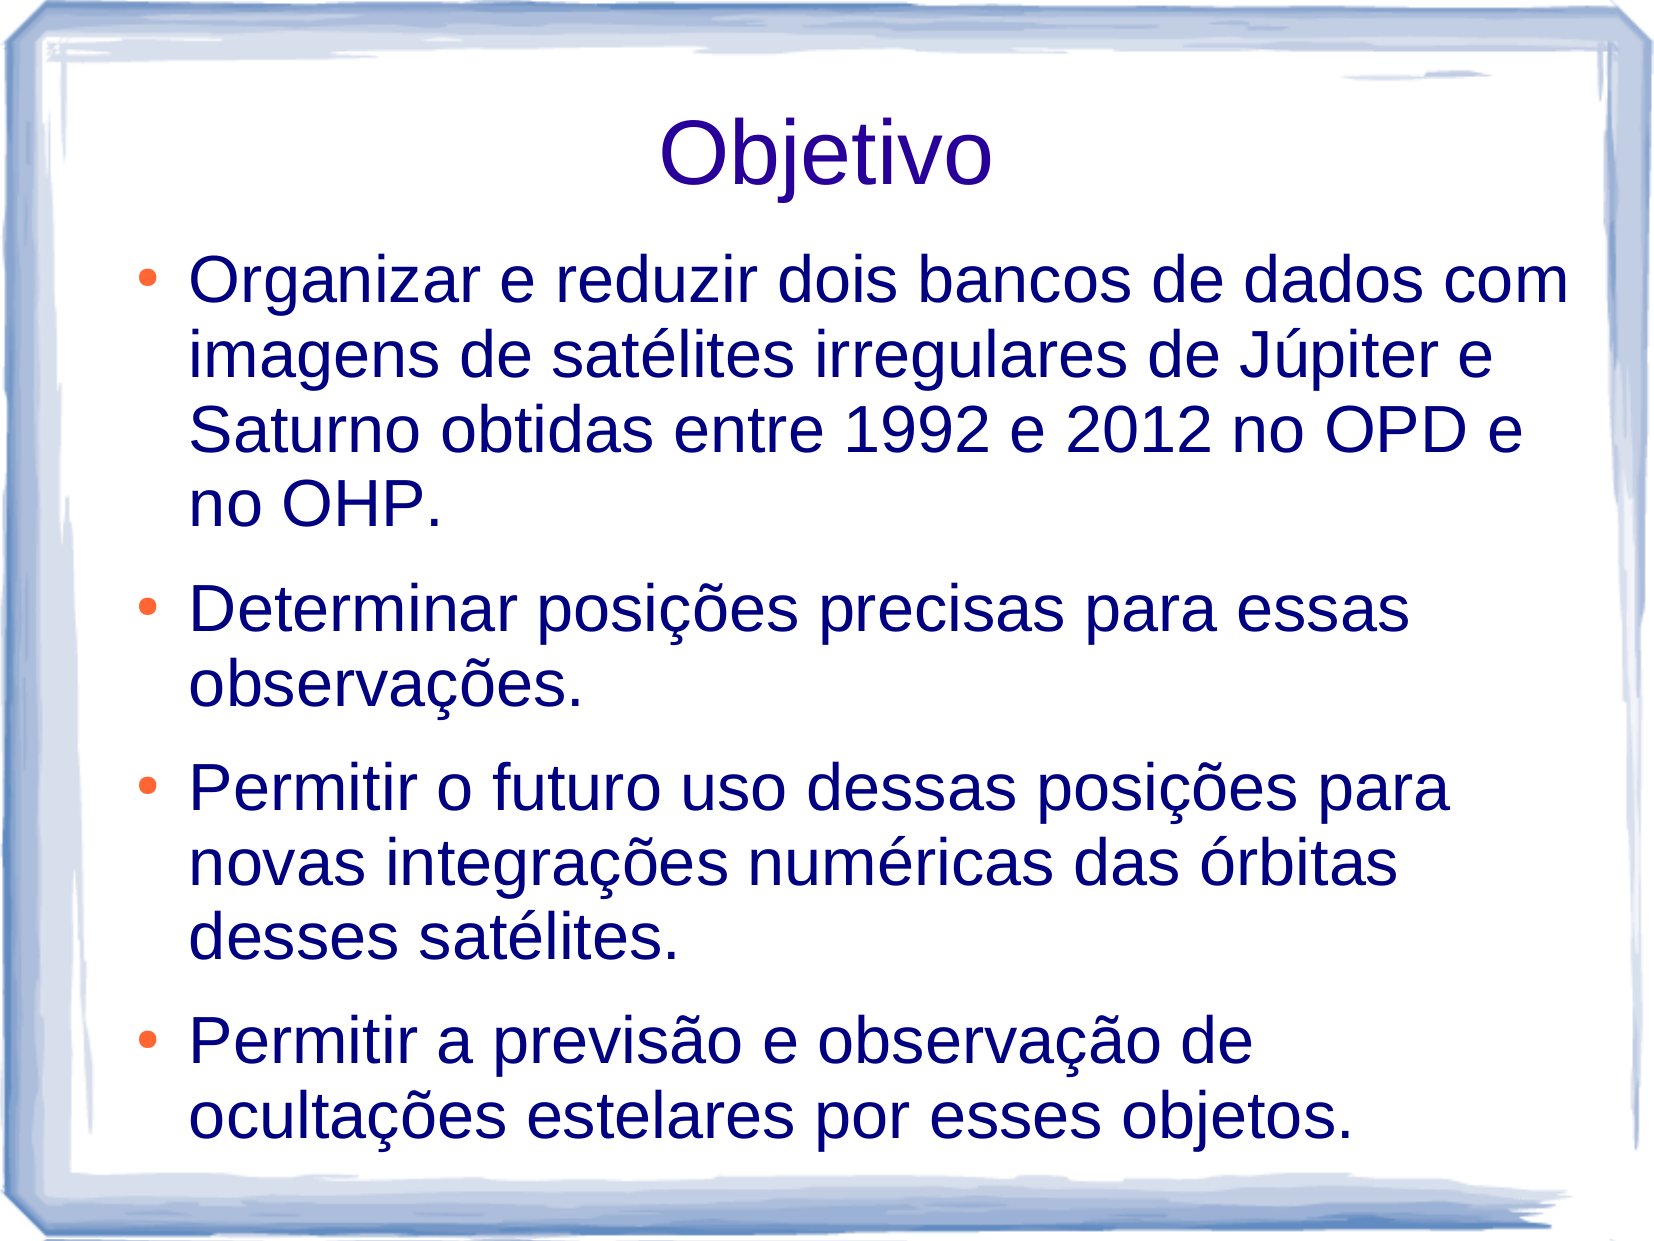

# Objetivo
Organizar e reduzir dois bancos de dados com imagens de satélites irregulares de Júpiter e Saturno obtidas entre 1992 e 2012 no OPD e no OHP.
Determinar posições precisas para essas observações.
Permitir o futuro uso dessas posições para novas integrações numéricas das órbitas desses satélites.
Permitir a previsão e observação de ocultações estelares por esses objetos.